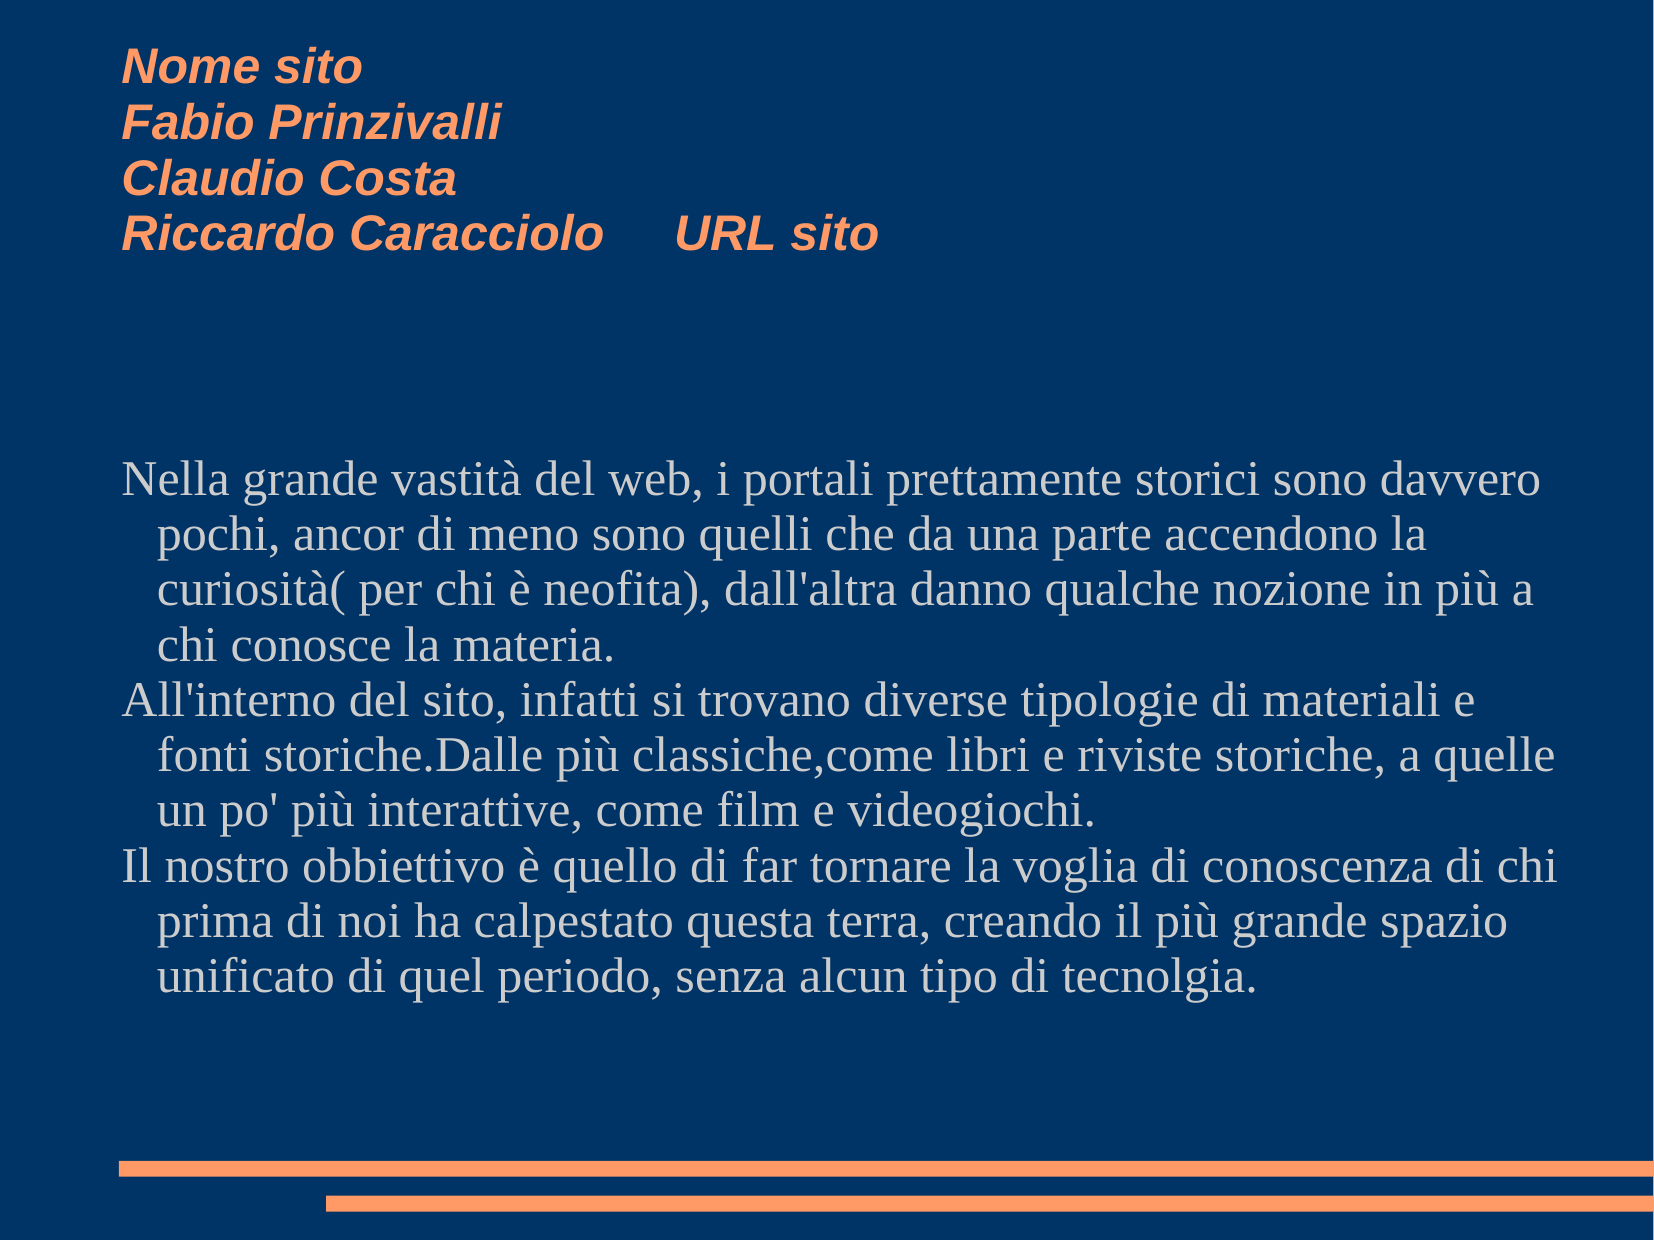

# Nome sito Fabio Prinzivalli Claudio Costa Riccardo Caracciolo URL sito
Nella grande vastità del web, i portali prettamente storici sono davvero pochi, ancor di meno sono quelli che da una parte accendono la curiosità( per chi è neofita), dall'altra danno qualche nozione in più a chi conosce la materia.
All'interno del sito, infatti si trovano diverse tipologie di materiali e fonti storiche.Dalle più classiche,come libri e riviste storiche, a quelle un po' più interattive, come film e videogiochi.
Il nostro obbiettivo è quello di far tornare la voglia di conoscenza di chi prima di noi ha calpestato questa terra, creando il più grande spazio unificato di quel periodo, senza alcun tipo di tecnolgia.